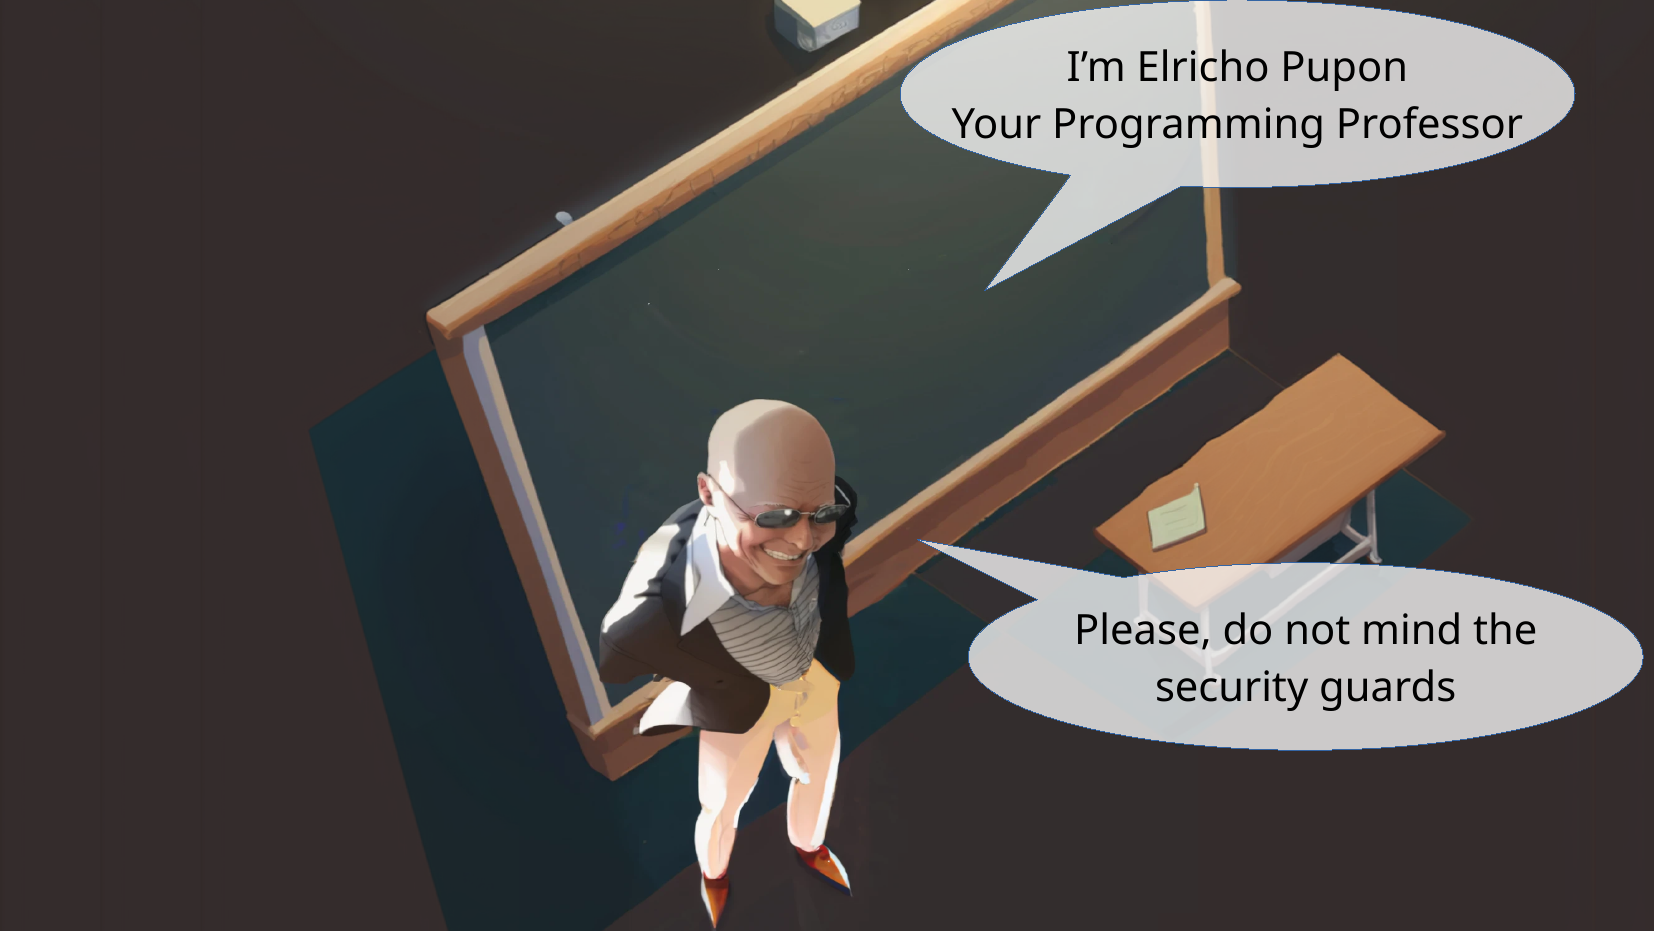

I’m Elricho Pupon
Your Programming Professor
Please, do not mind the
security guards